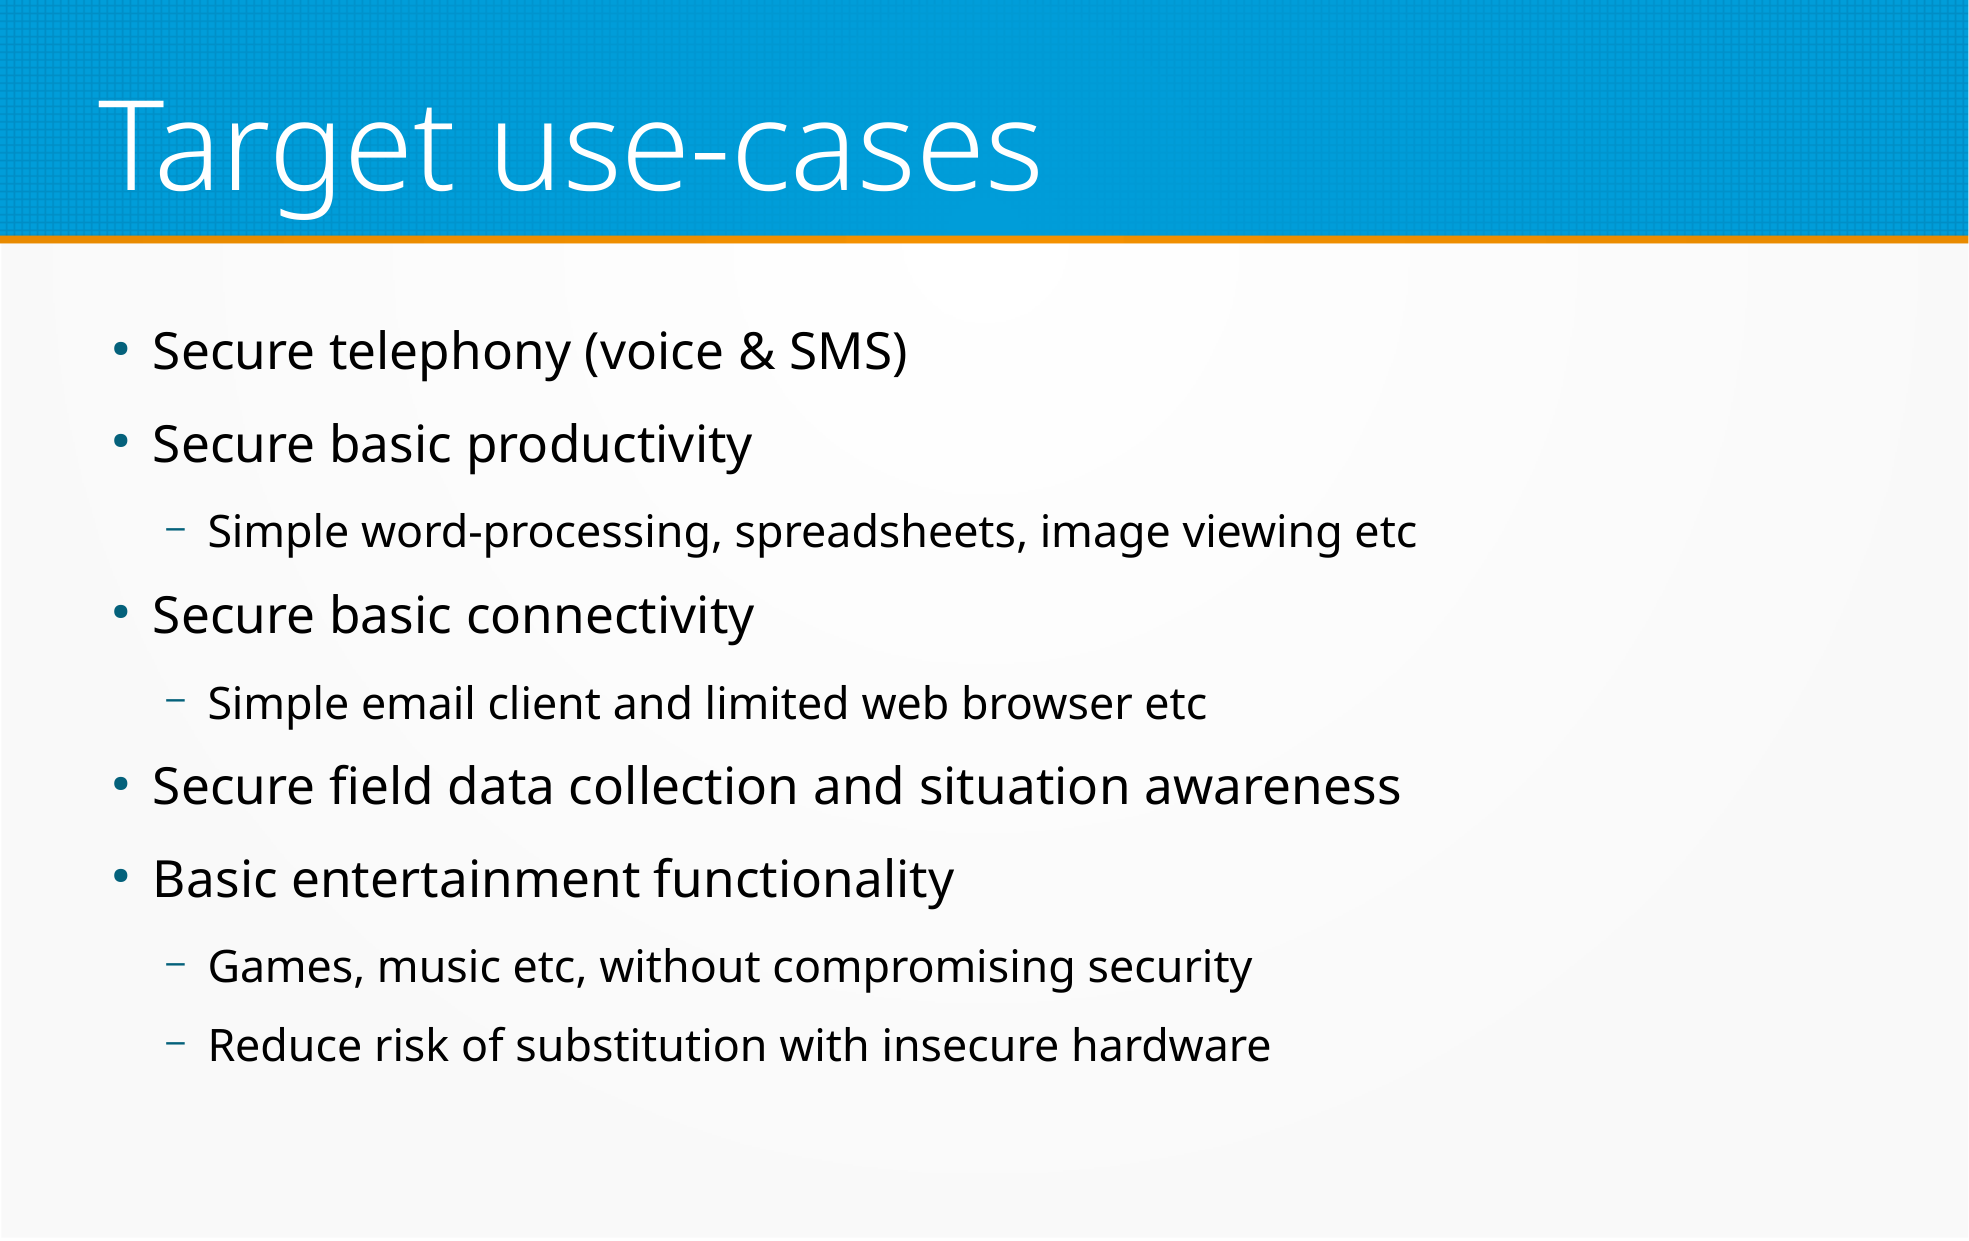

# Target use-cases
Secure telephony (voice & SMS)
Secure basic productivity
Simple word-processing, spreadsheets, image viewing etc
Secure basic connectivity
Simple email client and limited web browser etc
Secure field data collection and situation awareness
Basic entertainment functionality
Games, music etc, without compromising security
Reduce risk of substitution with insecure hardware